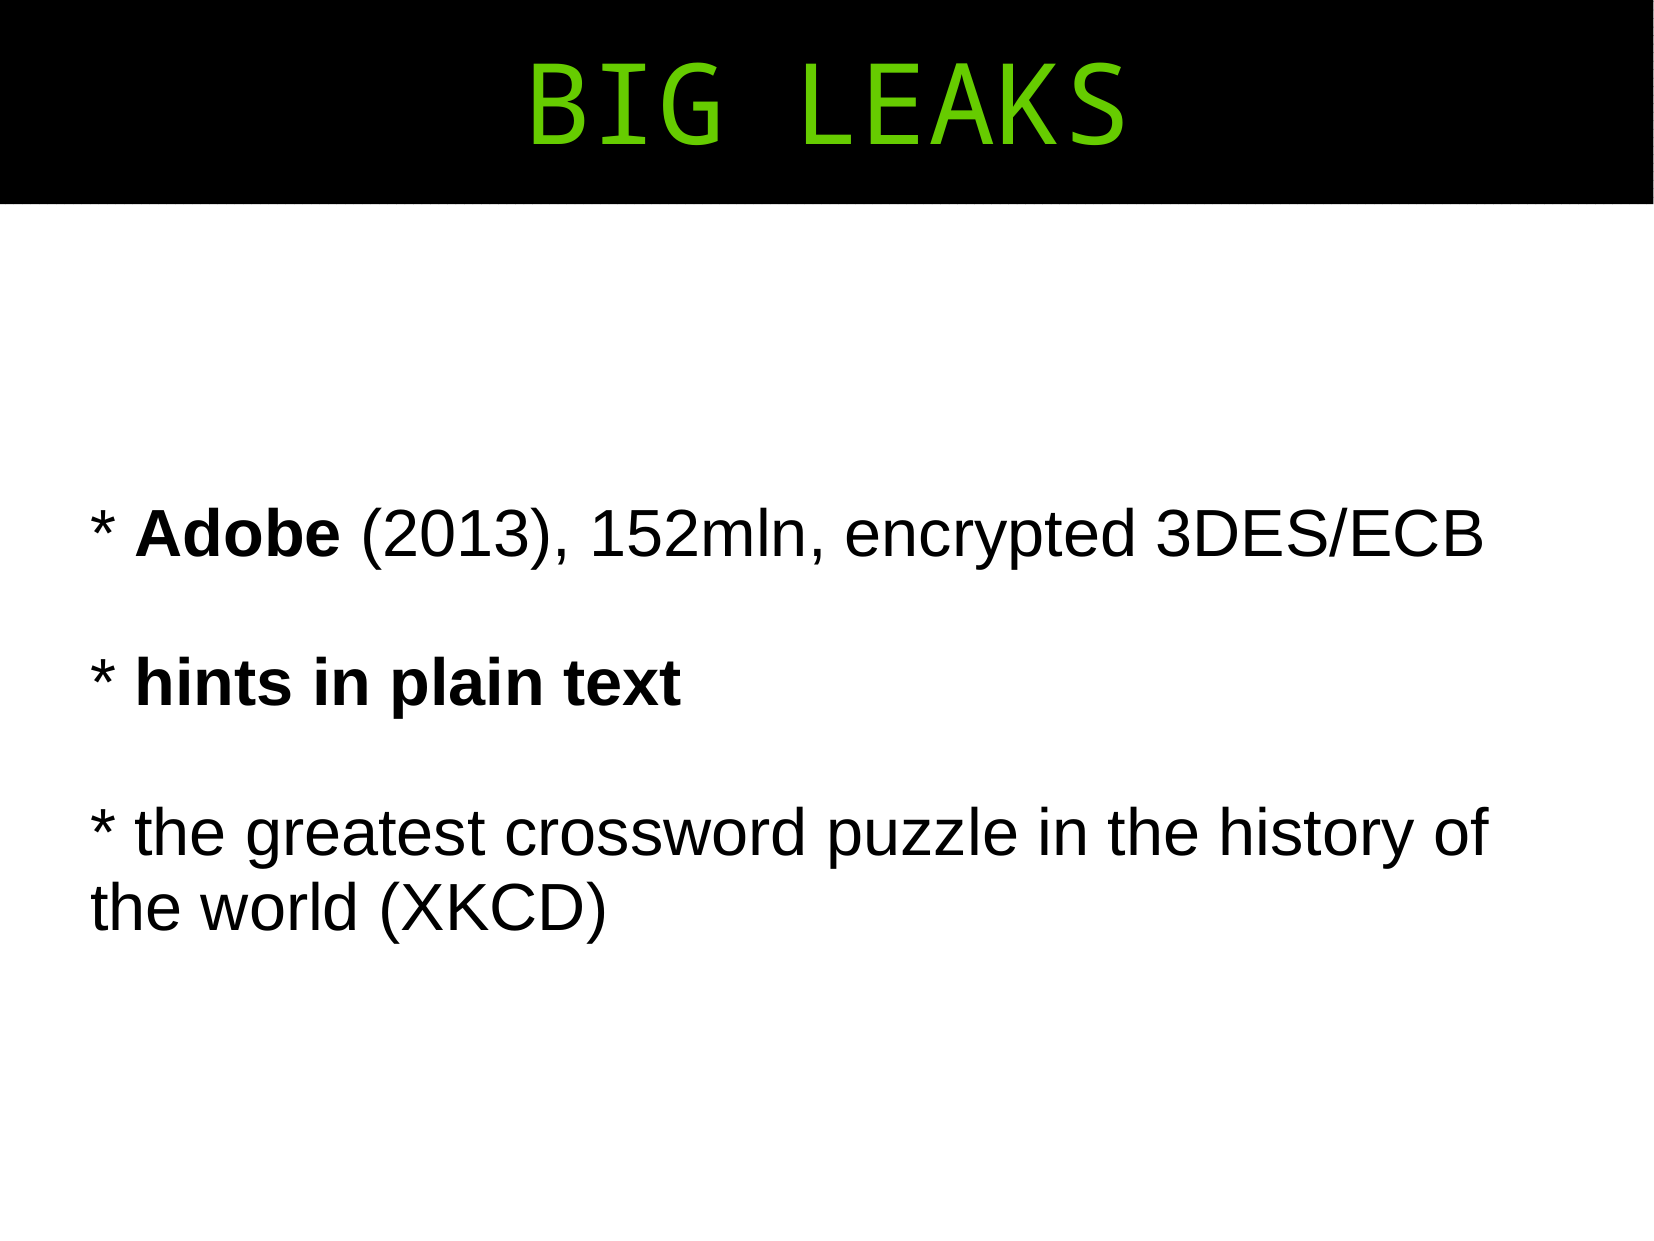

# BIG LEAKS
* Adobe (2013), 152mln, encrypted 3DES/ECB
* hints in plain text
* the greatest crossword puzzle in the history of the world (XKCD)